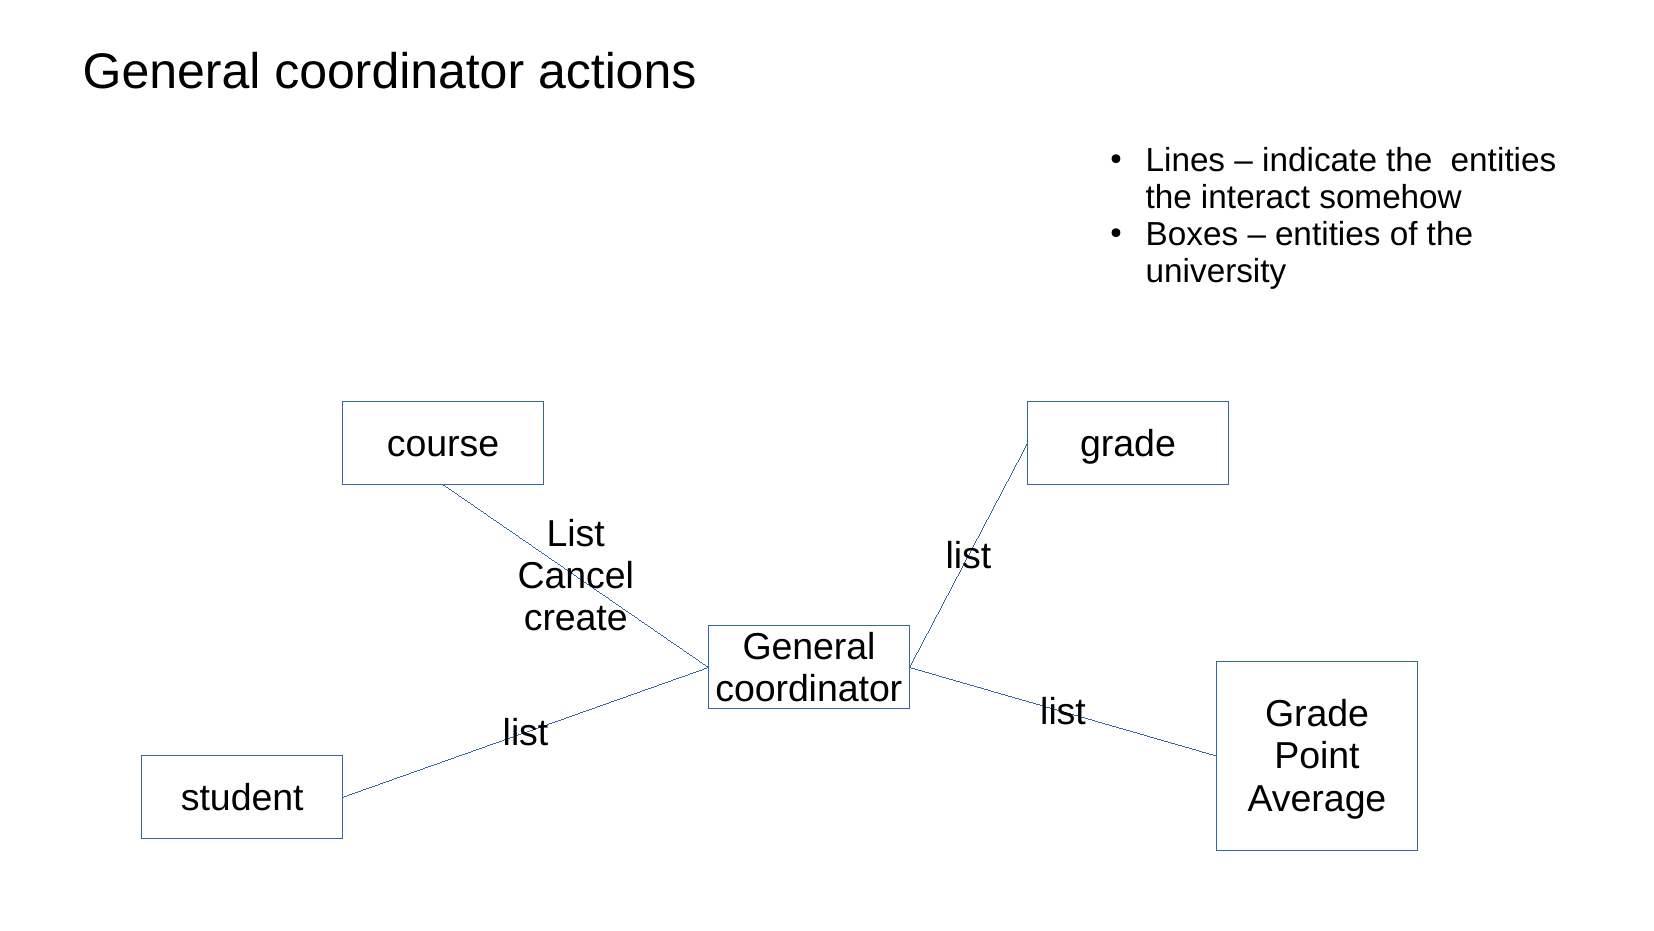

# General coordinator actions
Lines – indicate the entities the interact somehow
Boxes – entities of the university
course
grade
General
coordinator
Grade
Point
Average
student